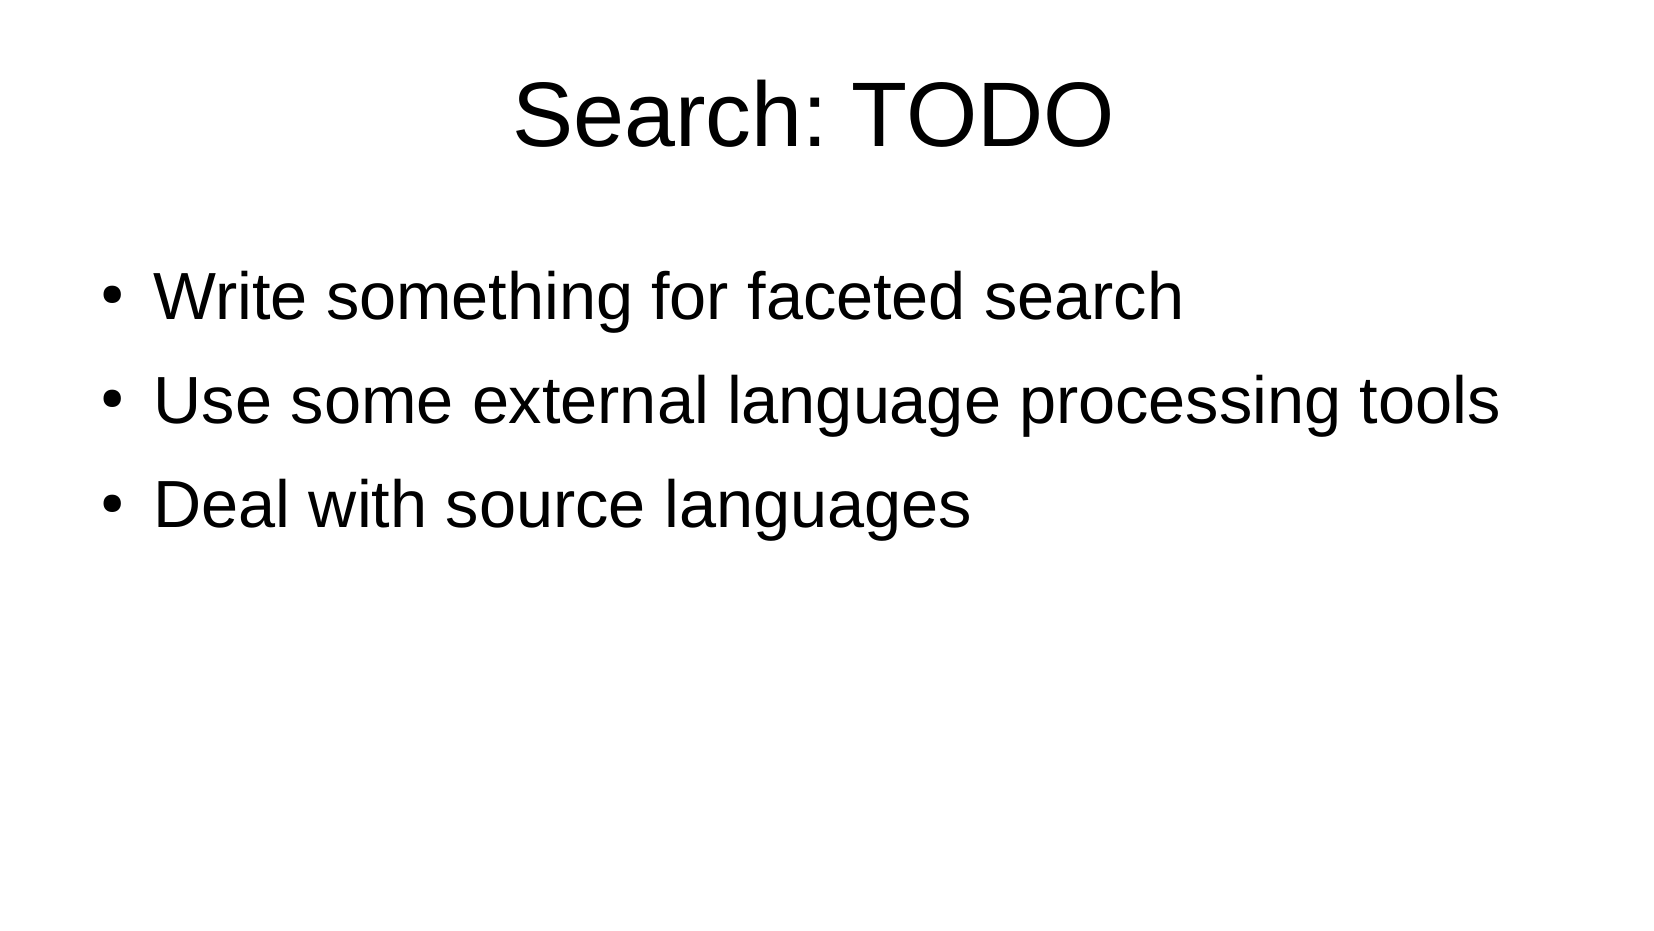

# Search: TODO
Write something for faceted search
Use some external language processing tools
Deal with source languages